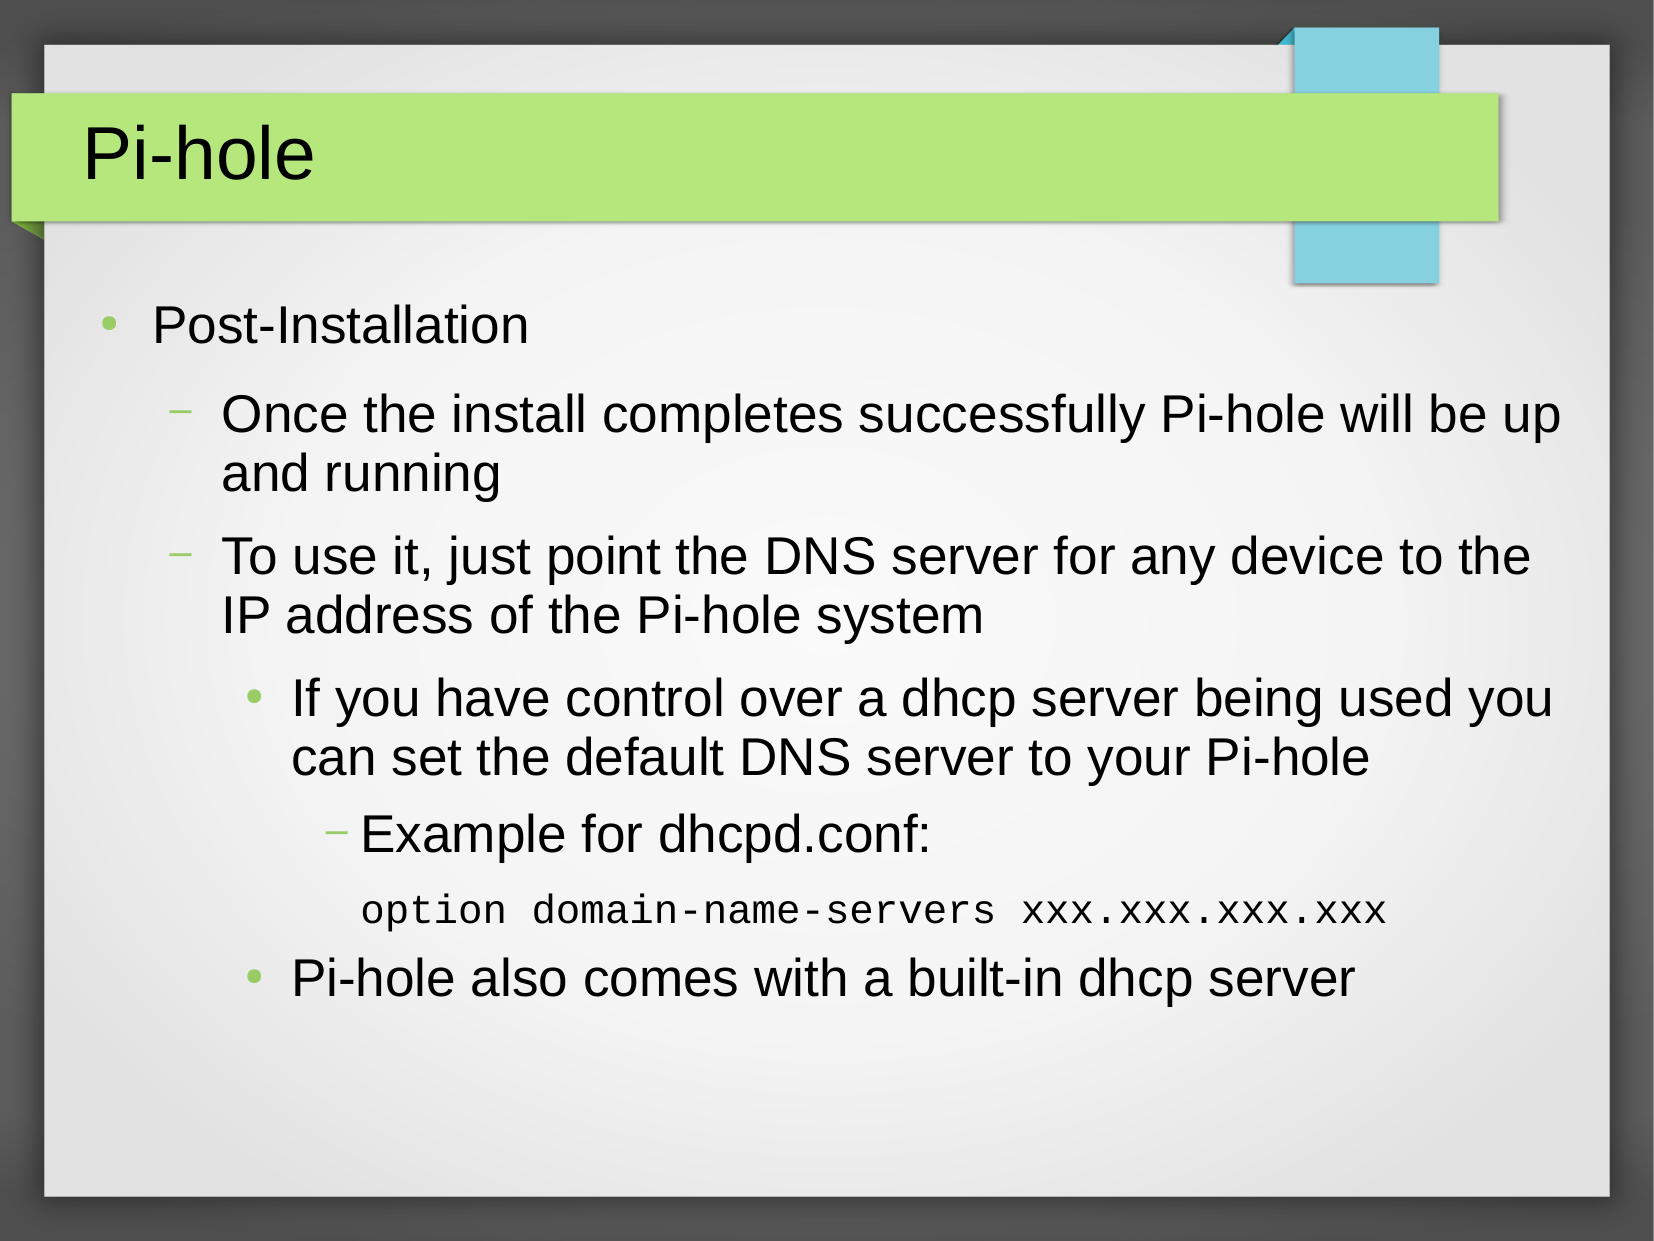

# Pi-hole
Post-Installation
Once the install completes successfully Pi-hole will be up and running
To use it, just point the DNS server for any device to the IP address of the Pi-hole system
If you have control over a dhcp server being used you can set the default DNS server to your Pi-hole
Example for dhcpd.conf:
option domain-name-servers xxx.xxx.xxx.xxx
Pi-hole also comes with a built-in dhcp server